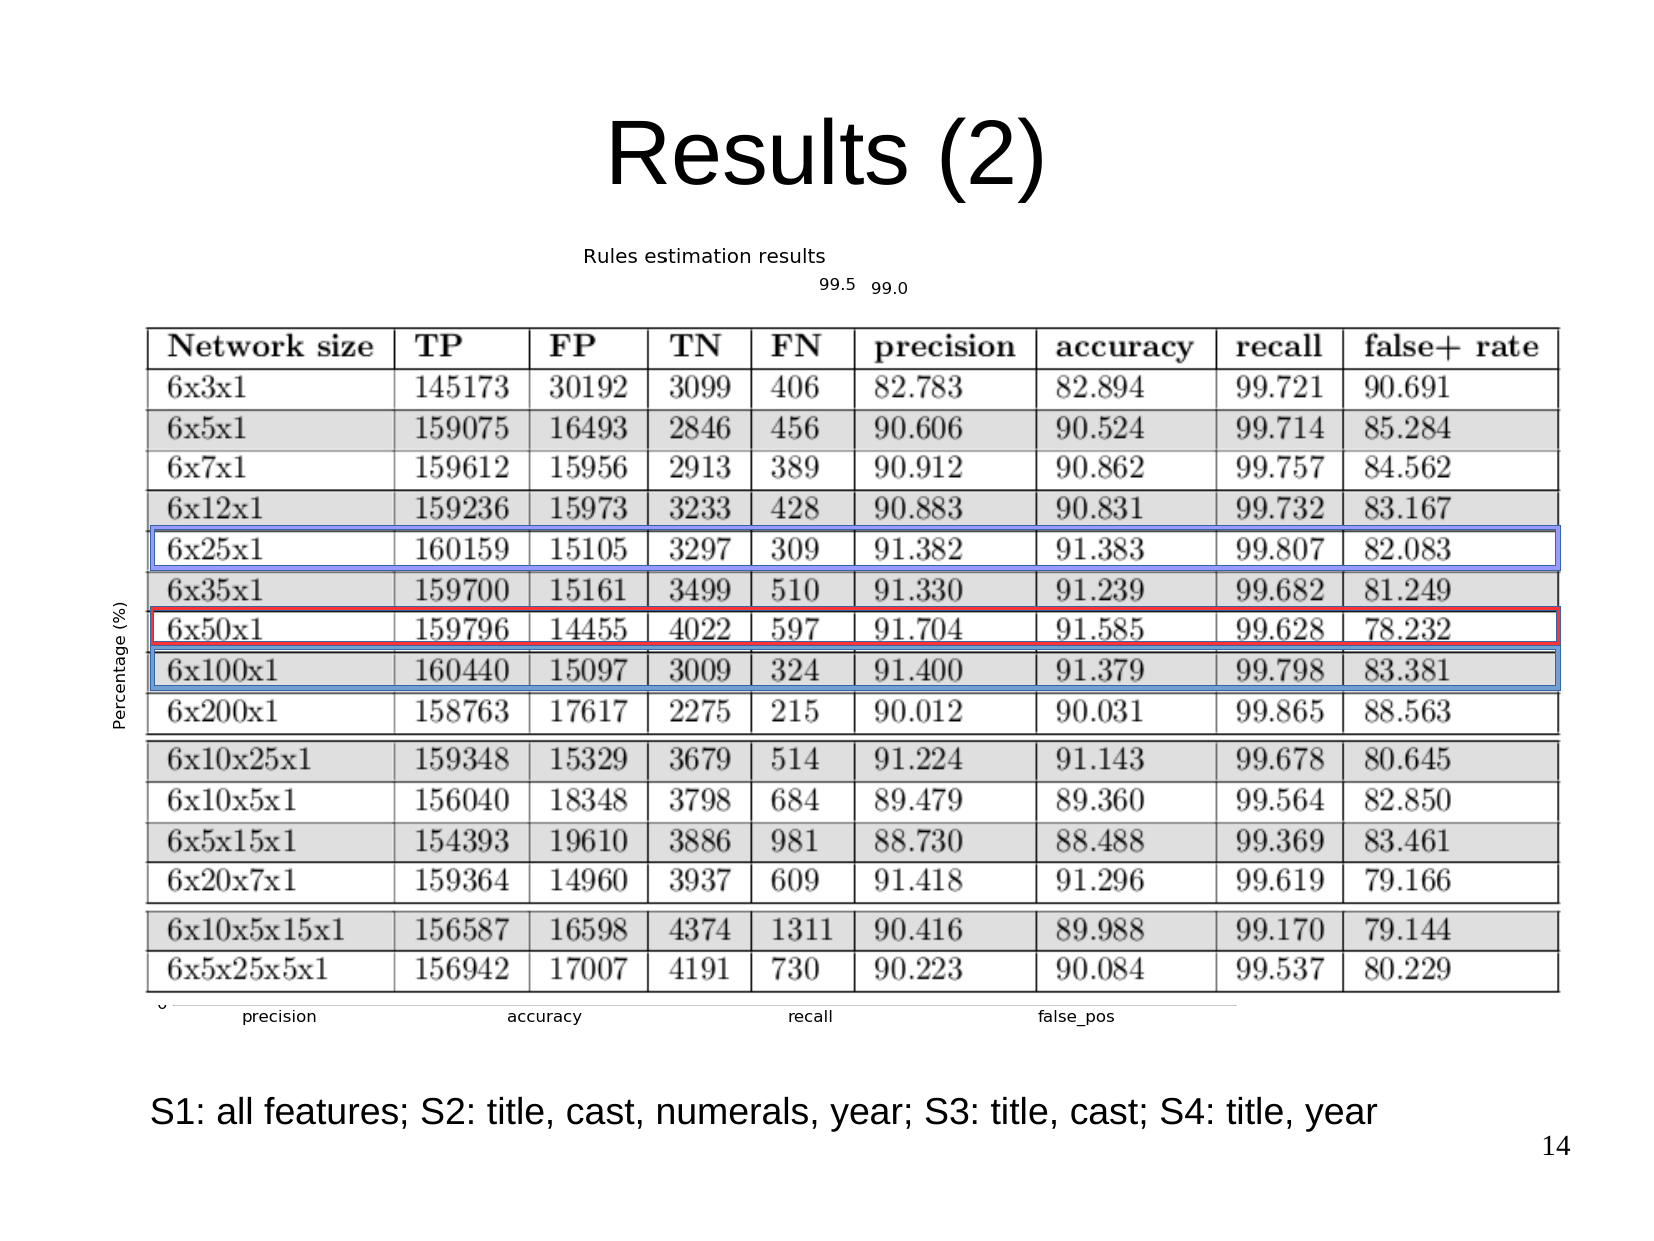

# Results (2)
S1: all features; S2: title, cast, numerals, year; S3: title, cast; S4: title, year
14